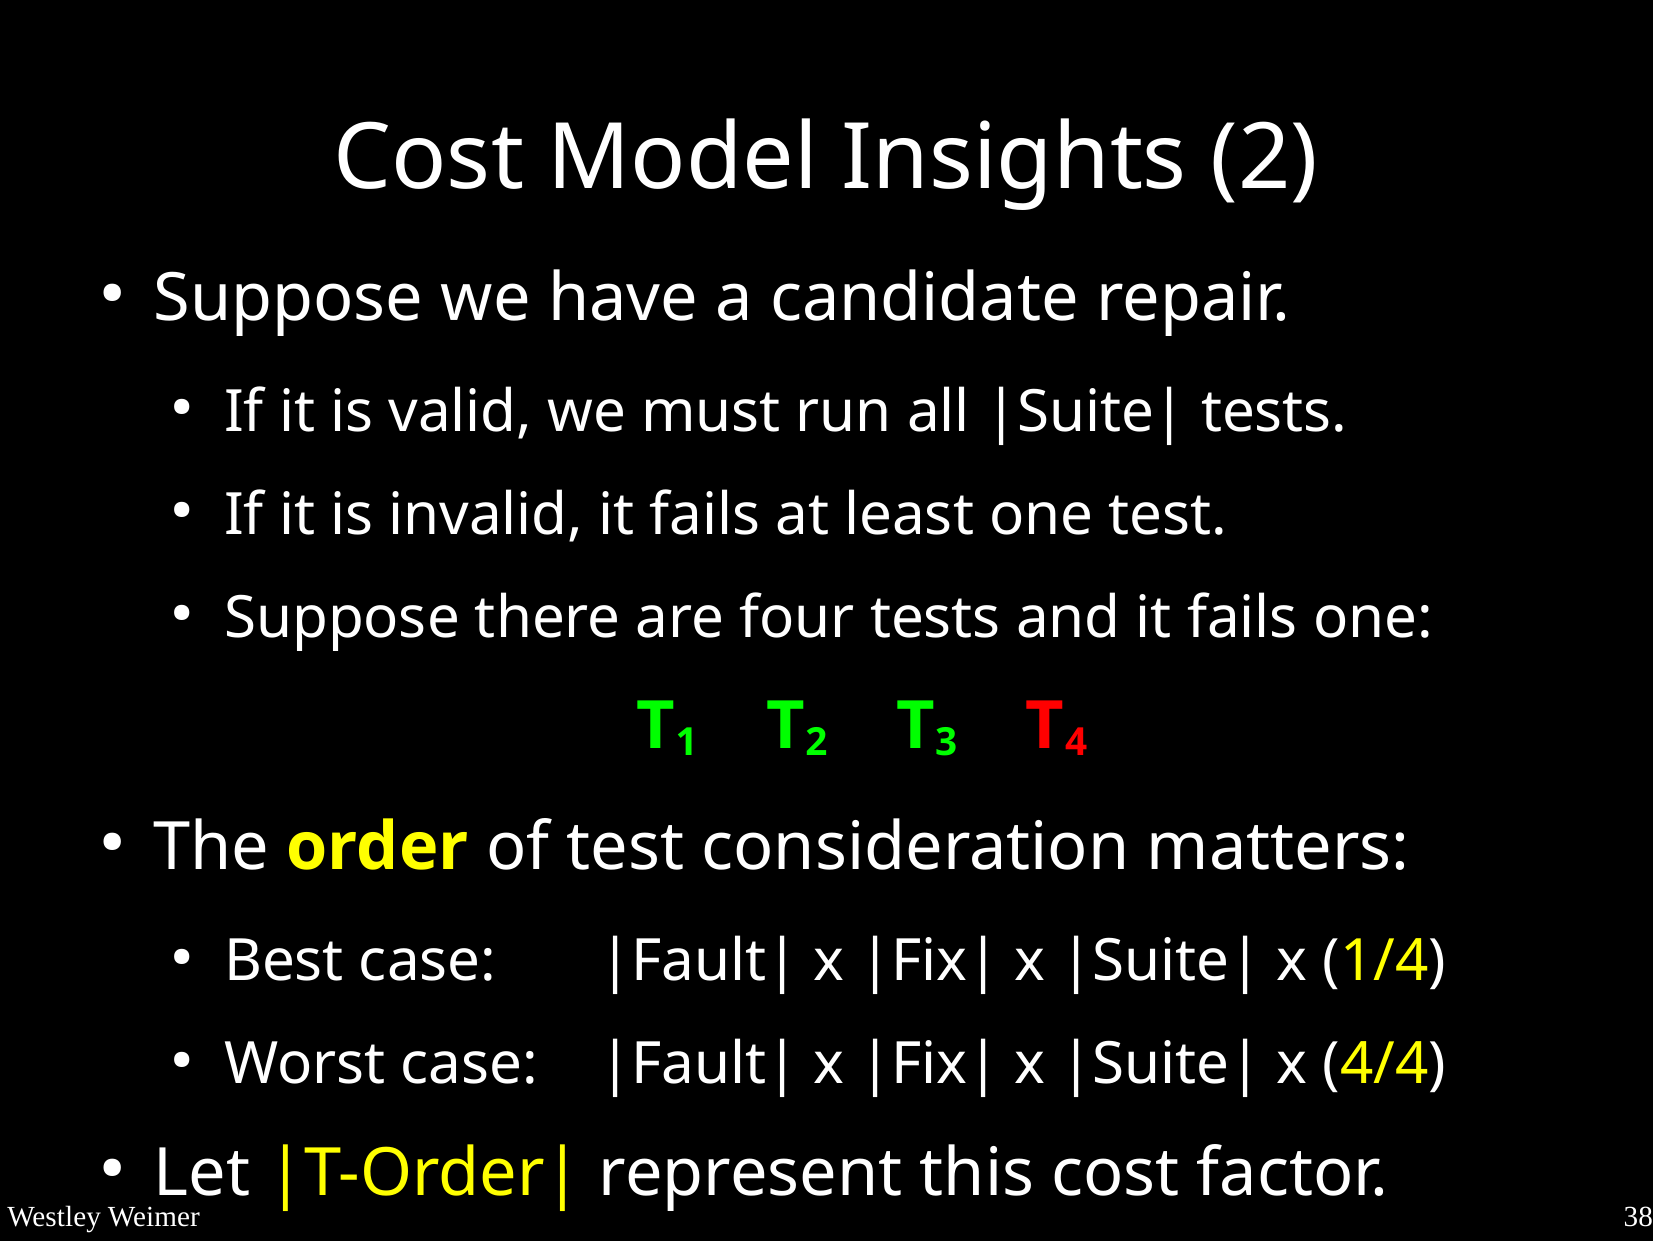

# Cost Model Insights (2)
Suppose we have a candidate repair.
If it is valid, we must run all |Suite| tests.
If it is invalid, it fails at least one test.
Suppose there are four tests and it fails one:
T1 T2 T3 T4
The order of test consideration matters:
Best case:		|Fault| x |Fix| x |Suite| x (1/4)
Worst case:	|Fault| x |Fix| x |Suite| x (4/4)
Let |T-Order| represent this cost factor.
38